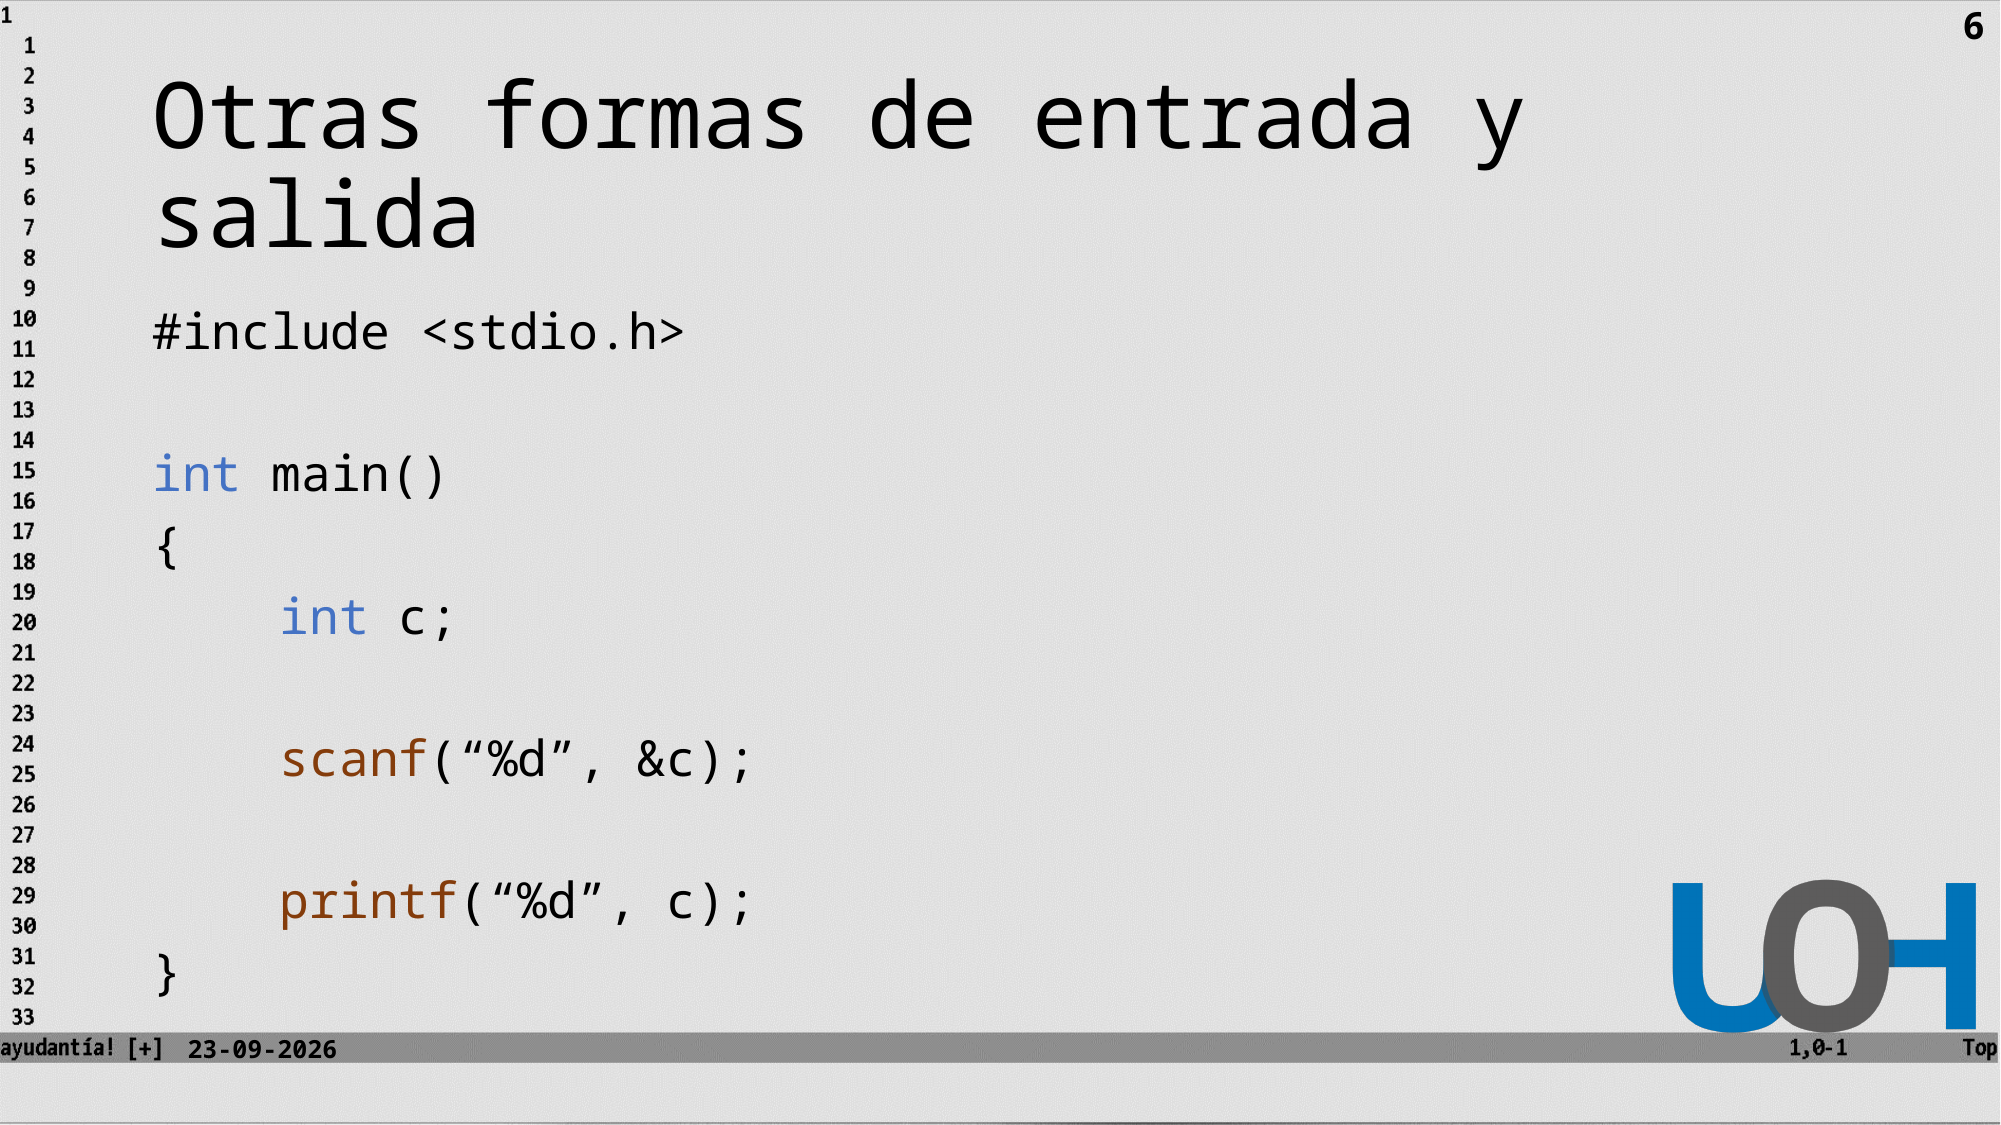

6
# Otras formas de entrada y salida
#include <stdio.h>
int main()
{
	int c;
	scanf(“%d”, &c);
	printf(“%d”, c);
}